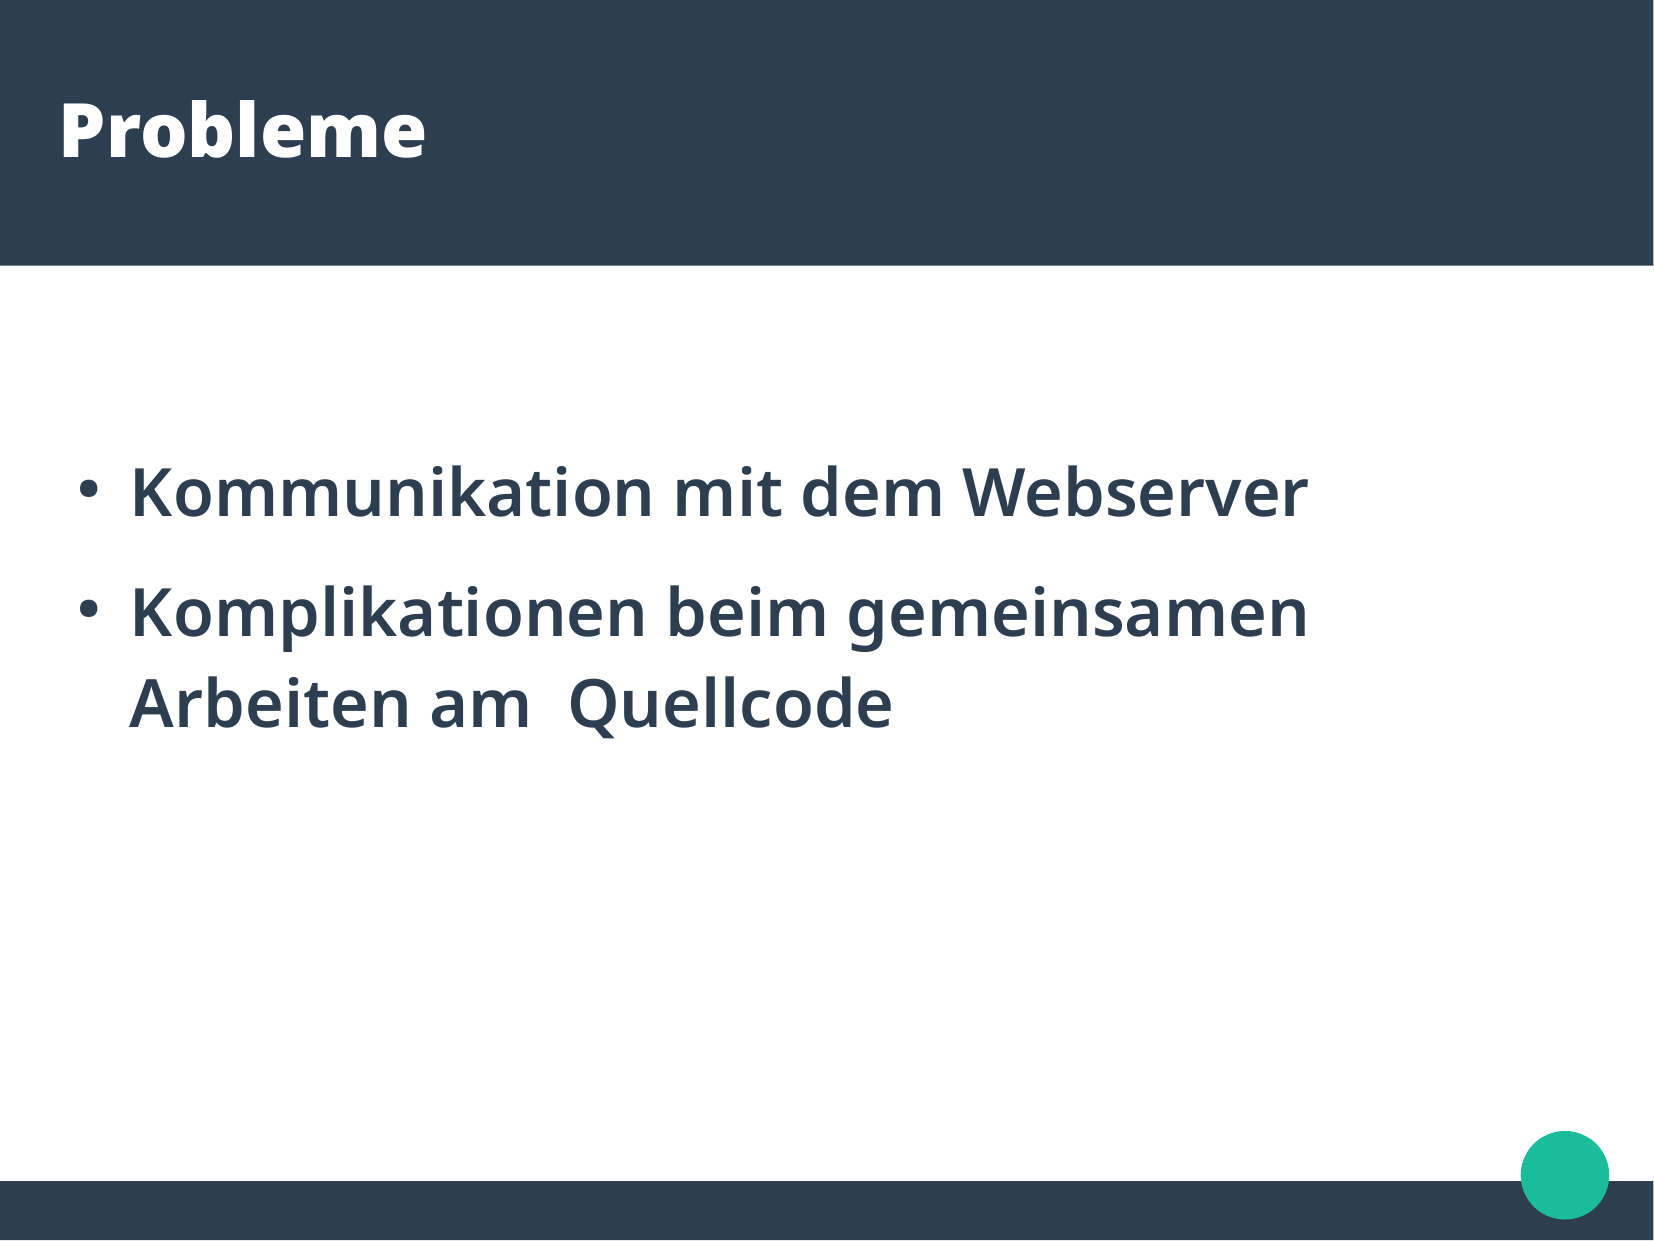

# Probleme
Kommunikation mit dem Webserver
Komplikationen beim gemeinsamen Arbeiten am Quellcode